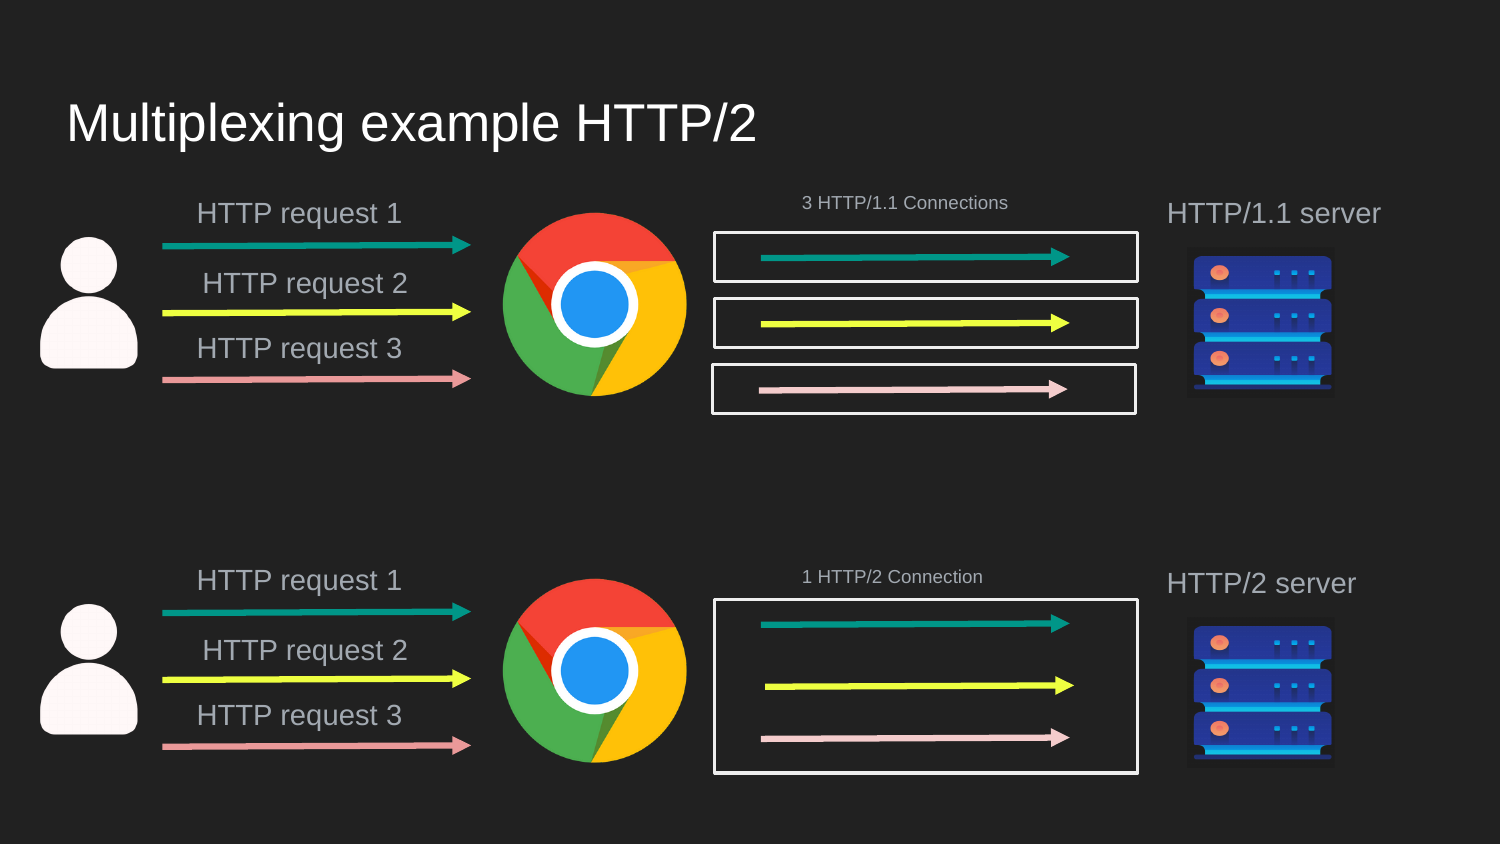

# Multiplexing example HTTP/2
3 HTTP/1.1 Connections
HTTP request 1
HTTP/1.1 server
HTTP request 2
HTTP request 3
HTTP request 1
1 HTTP/2 Connection
HTTP/2 server
HTTP request 2
HTTP request 3